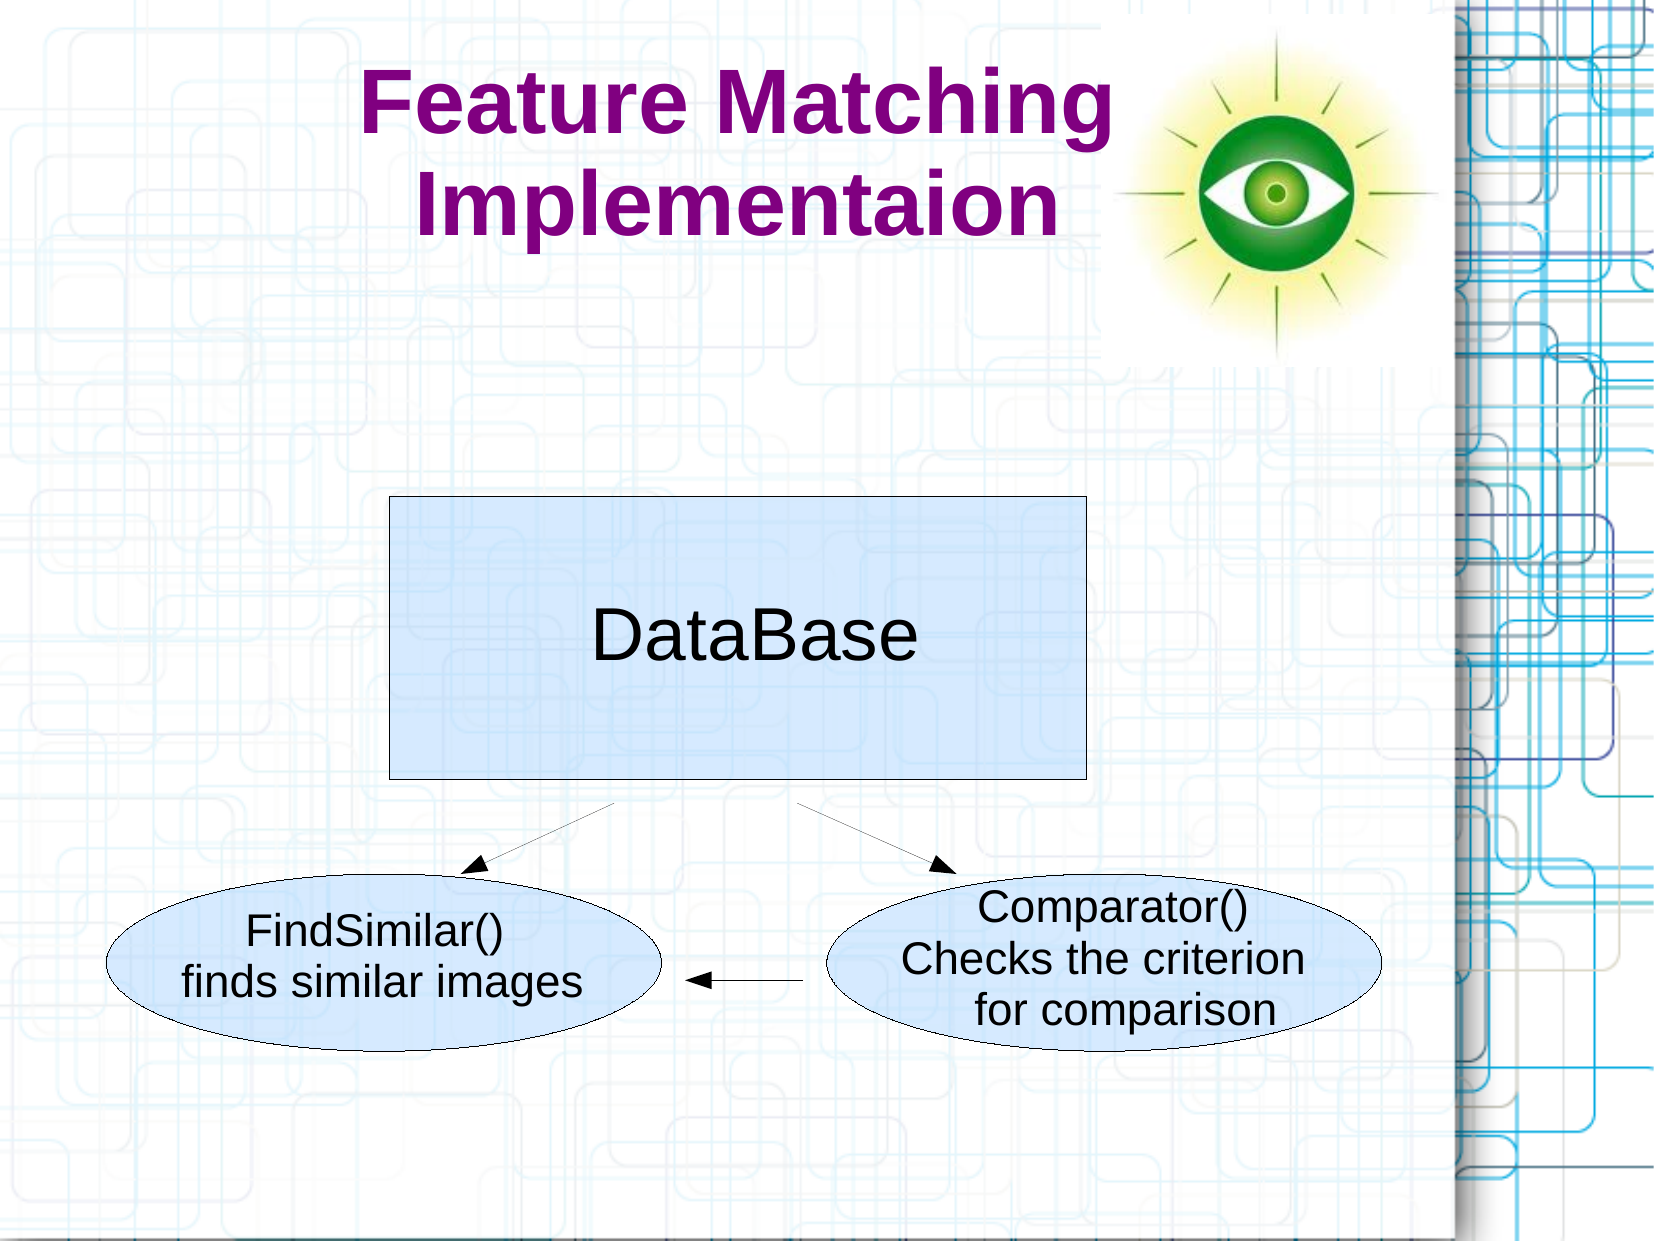

# Feature Matching Implementaion
 DataBase
 Comparator()
Checks the criterion
	for comparison
 FindSimilar()
 finds similar images